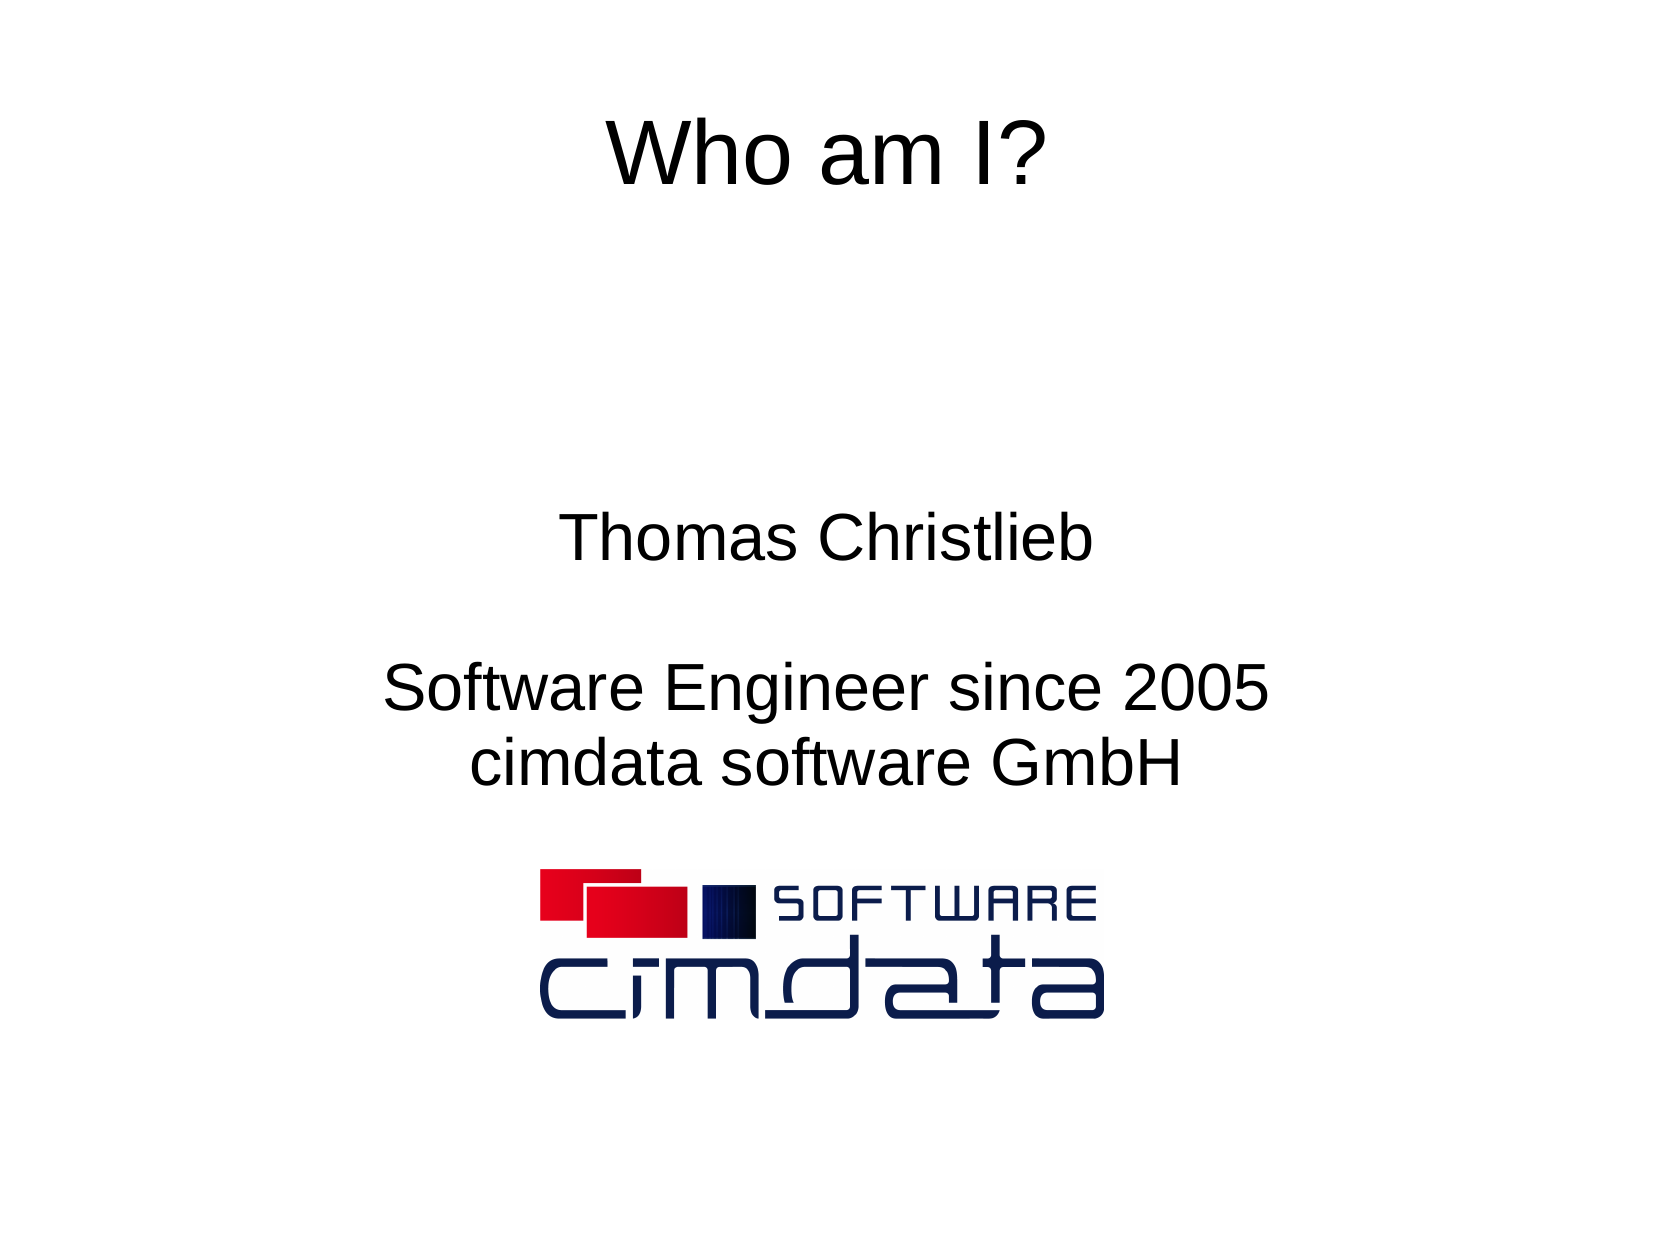

# Who am I?
Thomas Christlieb
Software Engineer since 2005
cimdata software GmbH